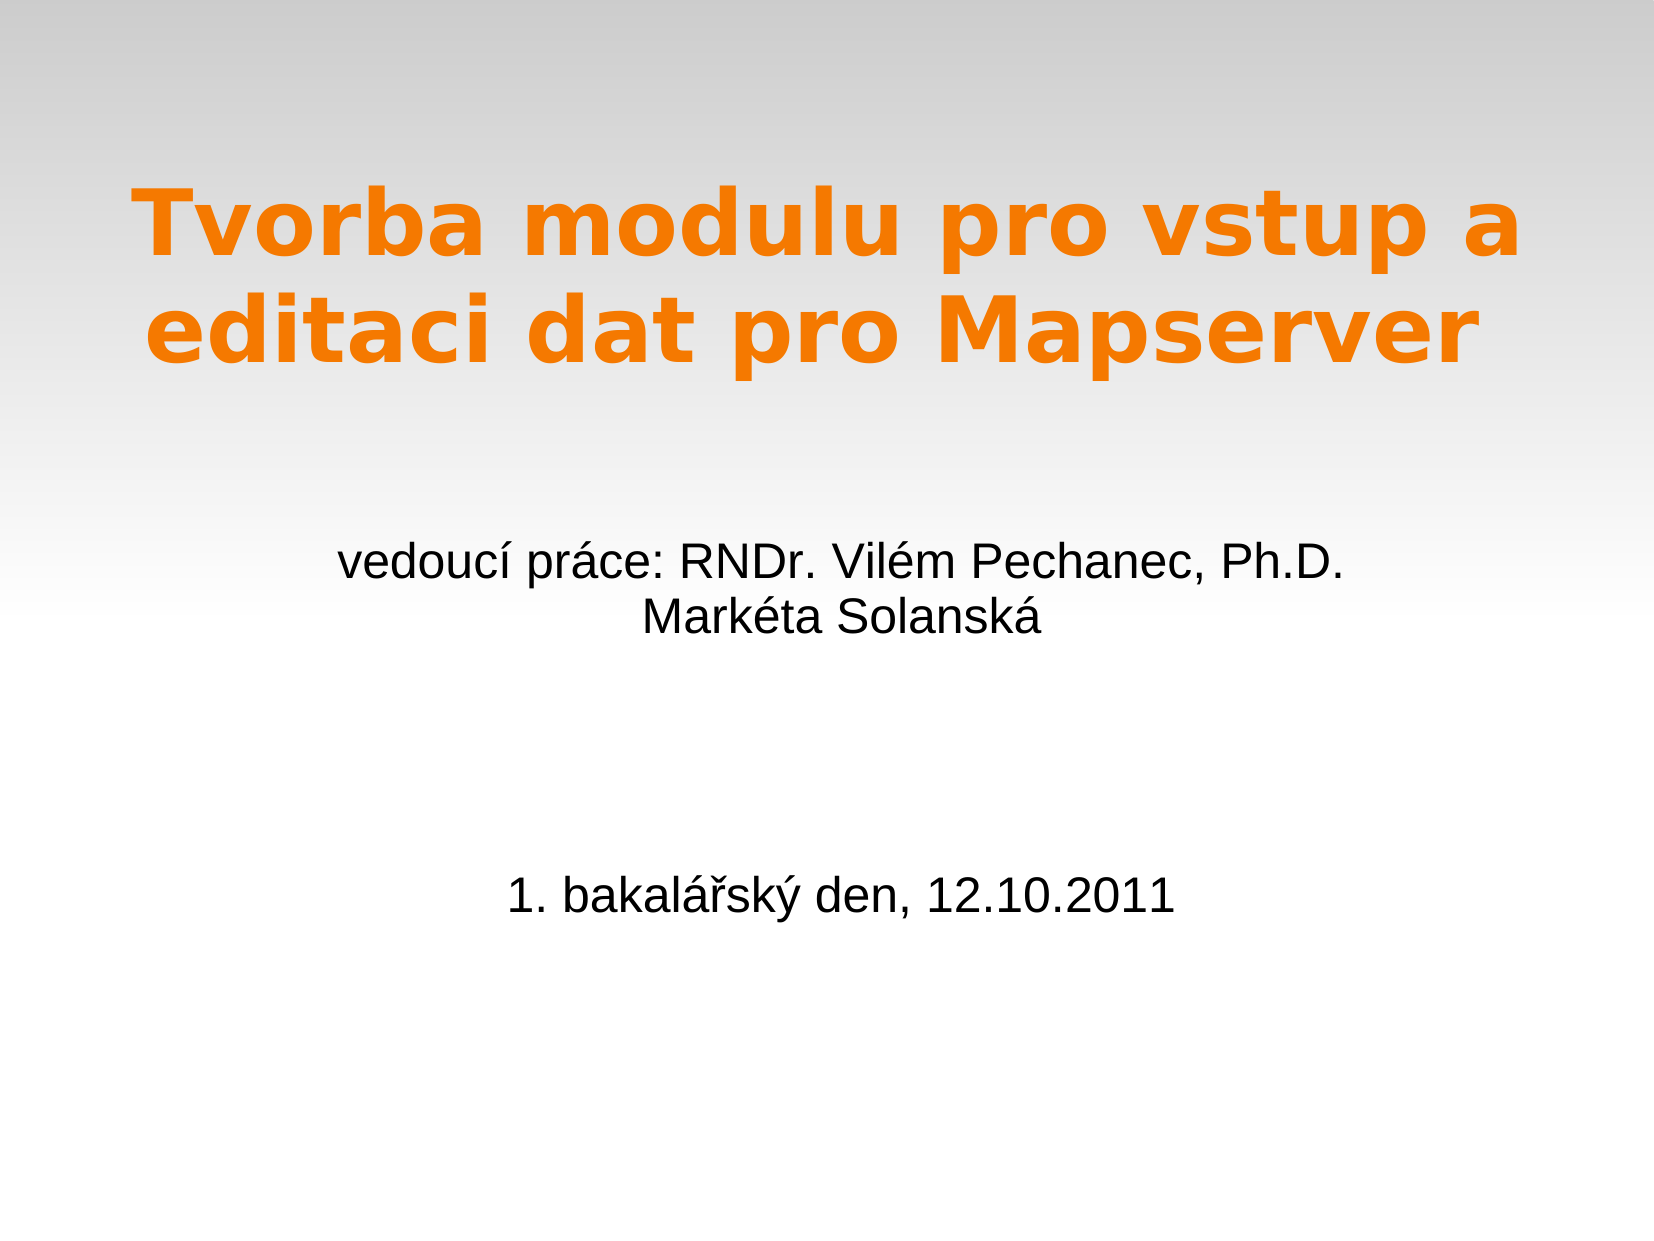

vedoucí práce: RNDr. Vilém Pechanec, Ph.D.
Markéta Solanská
1. bakalářský den, 12.10.2011
# Tvorba modulu pro vstup a editaci dat pro Mapserver